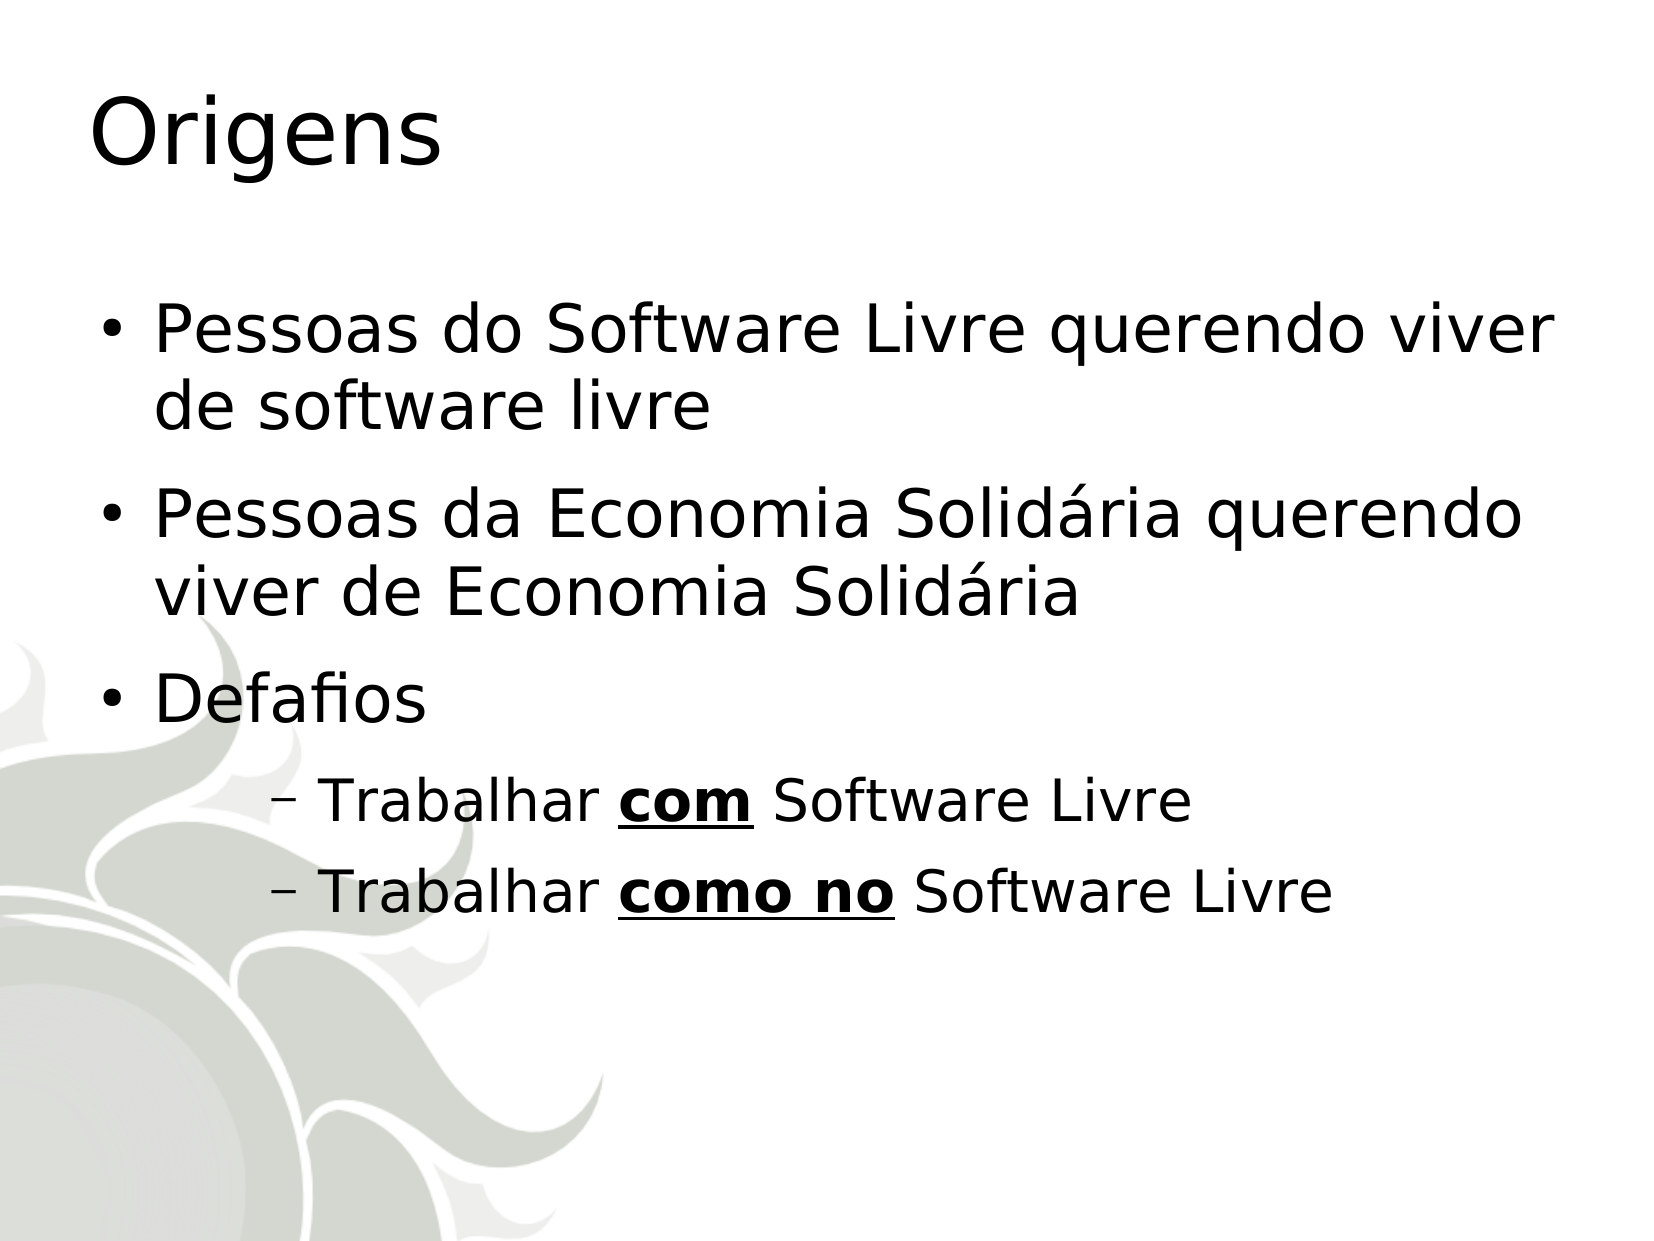

# Origens
Pessoas do Software Livre querendo viver de software livre
Pessoas da Economia Solidária querendo viver de Economia Solidária
Defafios
Trabalhar com Software Livre
Trabalhar como no Software Livre